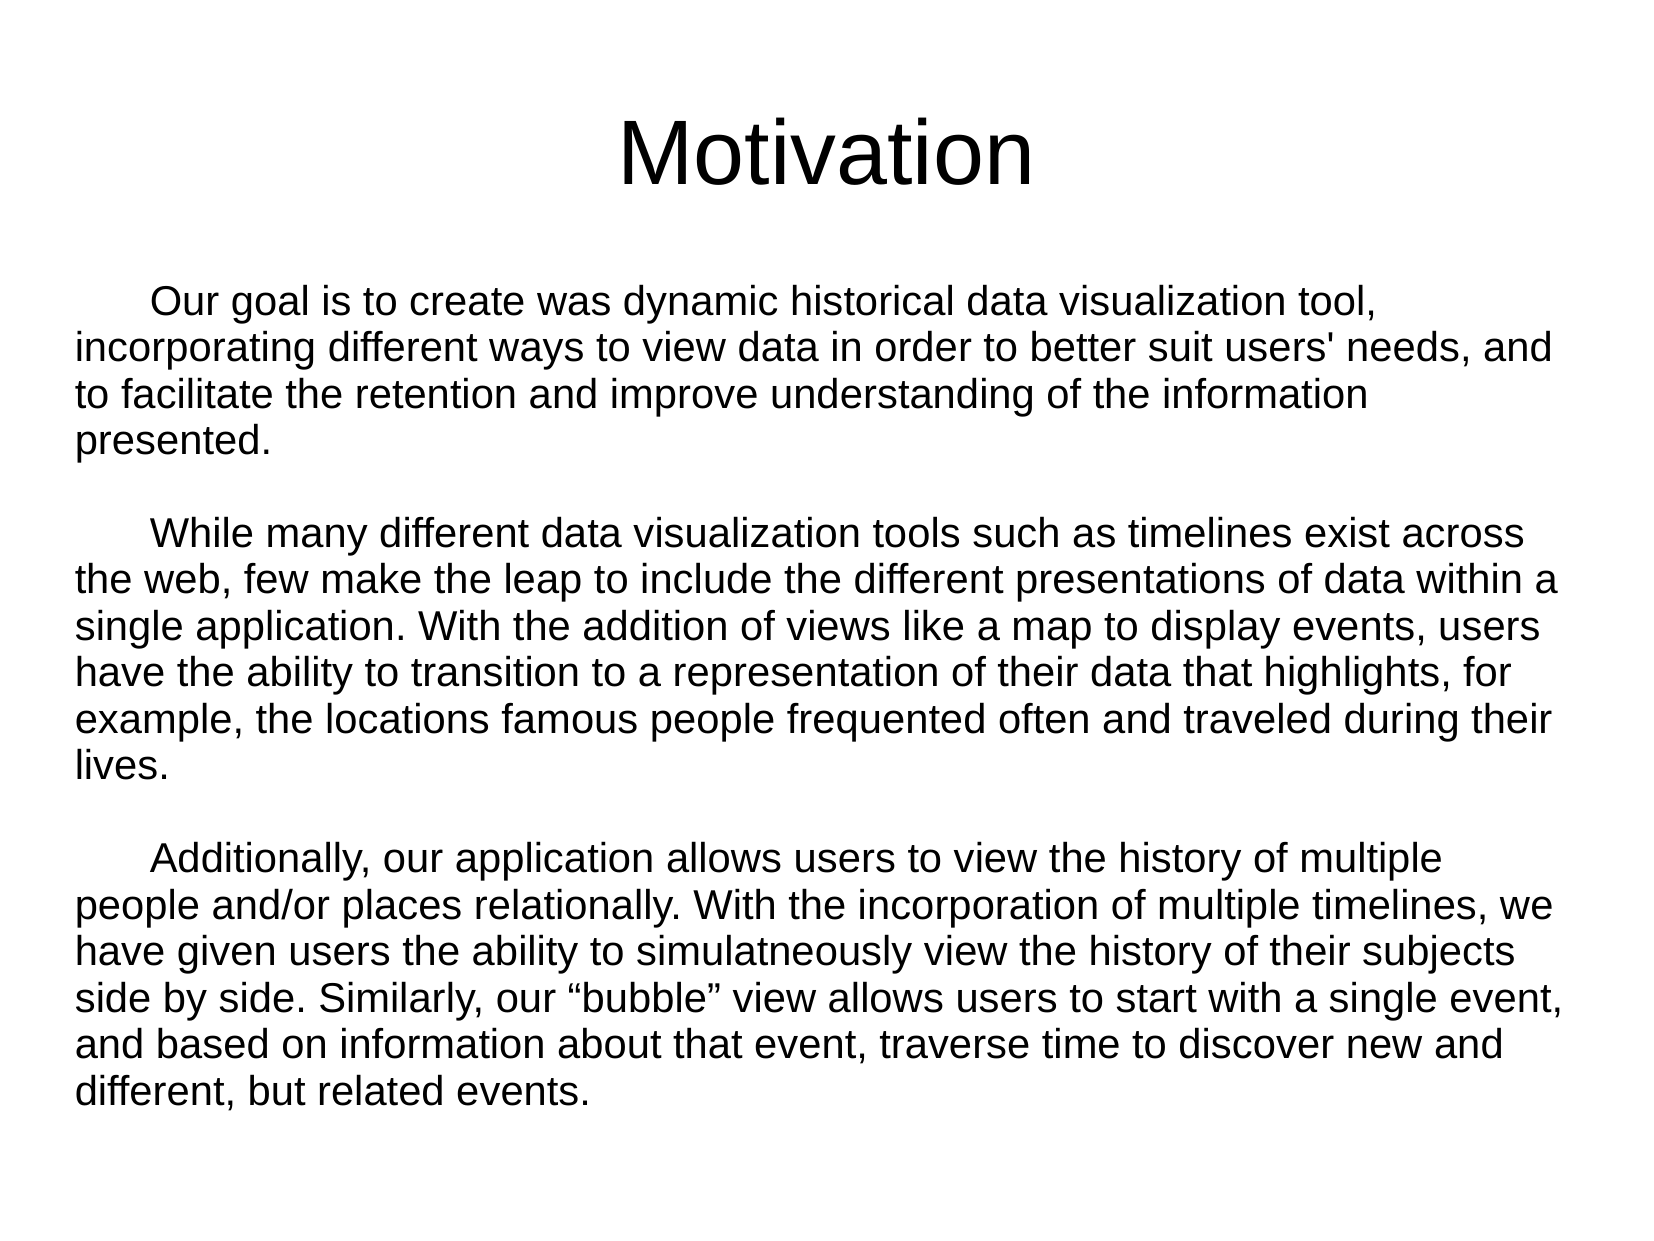

# Motivation
	Our goal is to create was dynamic historical data visualization tool, incorporating different ways to view data in order to better suit users' needs, and to facilitate the retention and improve understanding of the information presented.
	While many different data visualization tools such as timelines exist across the web, few make the leap to include the different presentations of data within a single application. With the addition of views like a map to display events, users have the ability to transition to a representation of their data that highlights, for example, the locations famous people frequented often and traveled during their lives.
	Additionally, our application allows users to view the history of multiple people and/or places relationally. With the incorporation of multiple timelines, we have given users the ability to simulatneously view the history of their subjects side by side. Similarly, our “bubble” view allows users to start with a single event, and based on information about that event, traverse time to discover new and different, but related events.